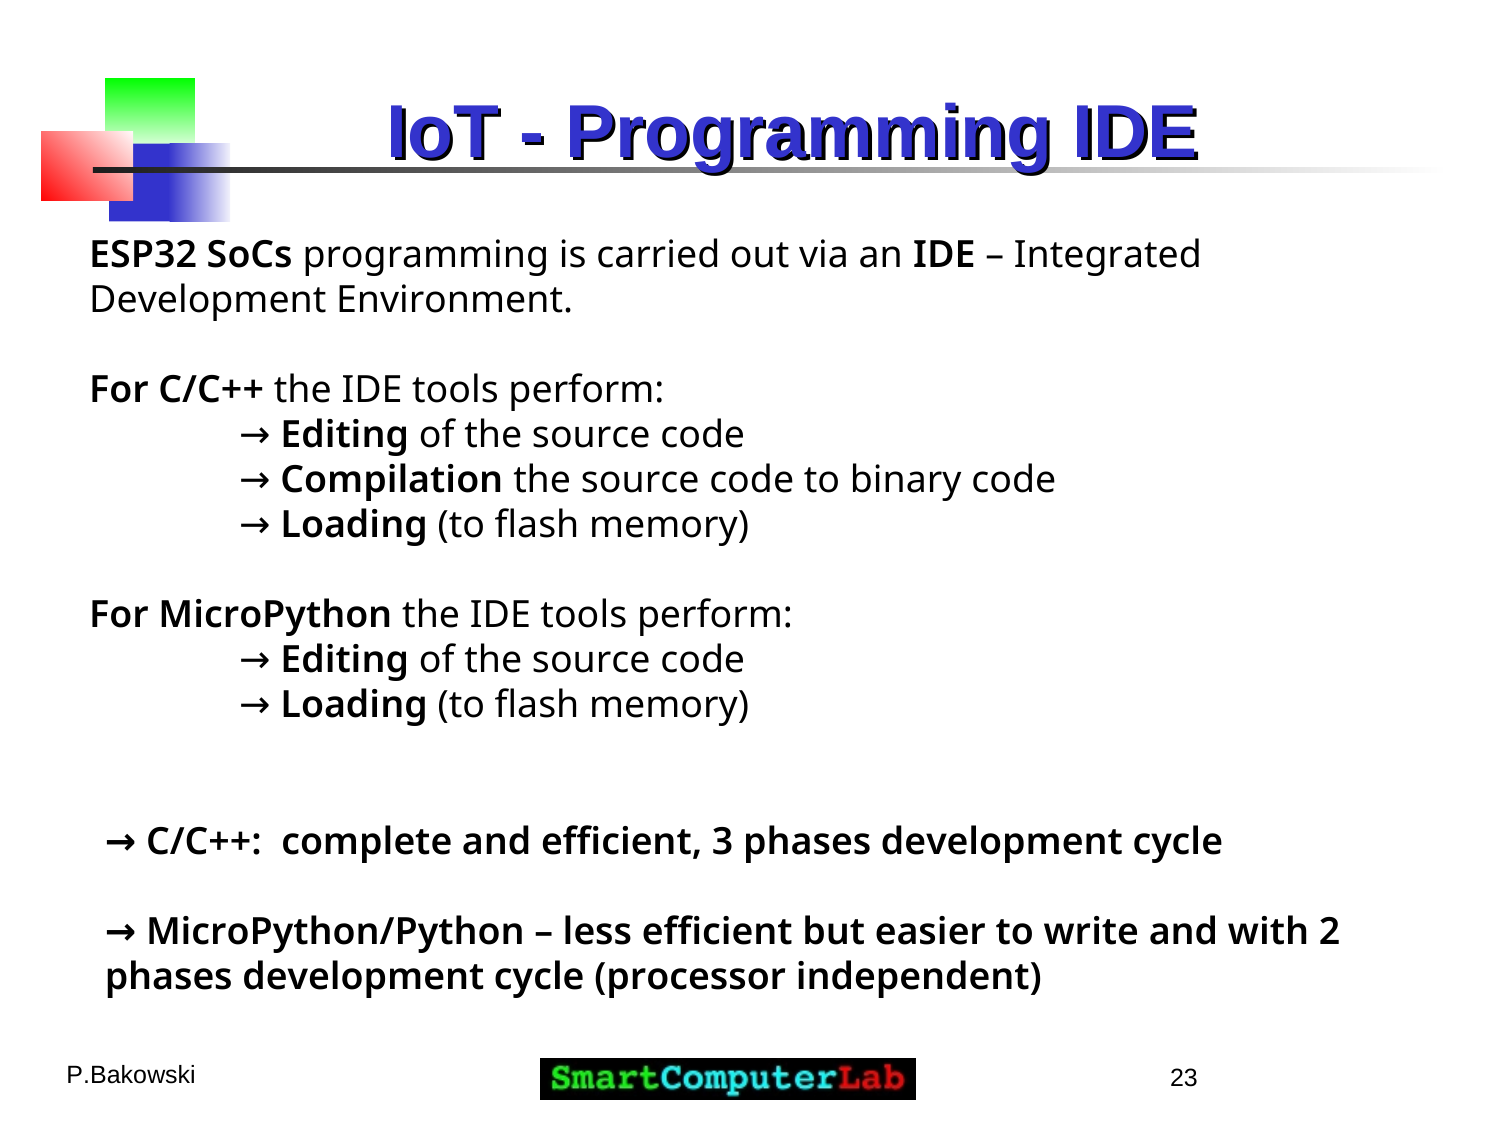

# IoT - Programming IDE
ESP32 SoCs programming is carried out via an IDE – Integrated Development Environment.
For C/C++ the IDE tools perform:
		→ Editing of the source code
		→ Compilation the source code to binary code
		→ Loading (to flash memory)
For MicroPython the IDE tools perform:
		→ Editing of the source code
		→ Loading (to flash memory)
→ C/C++: complete and efficient, 3 phases development cycle
→ MicroPython/Python – less efficient but easier to write and with 2 phases development cycle (processor independent)
23